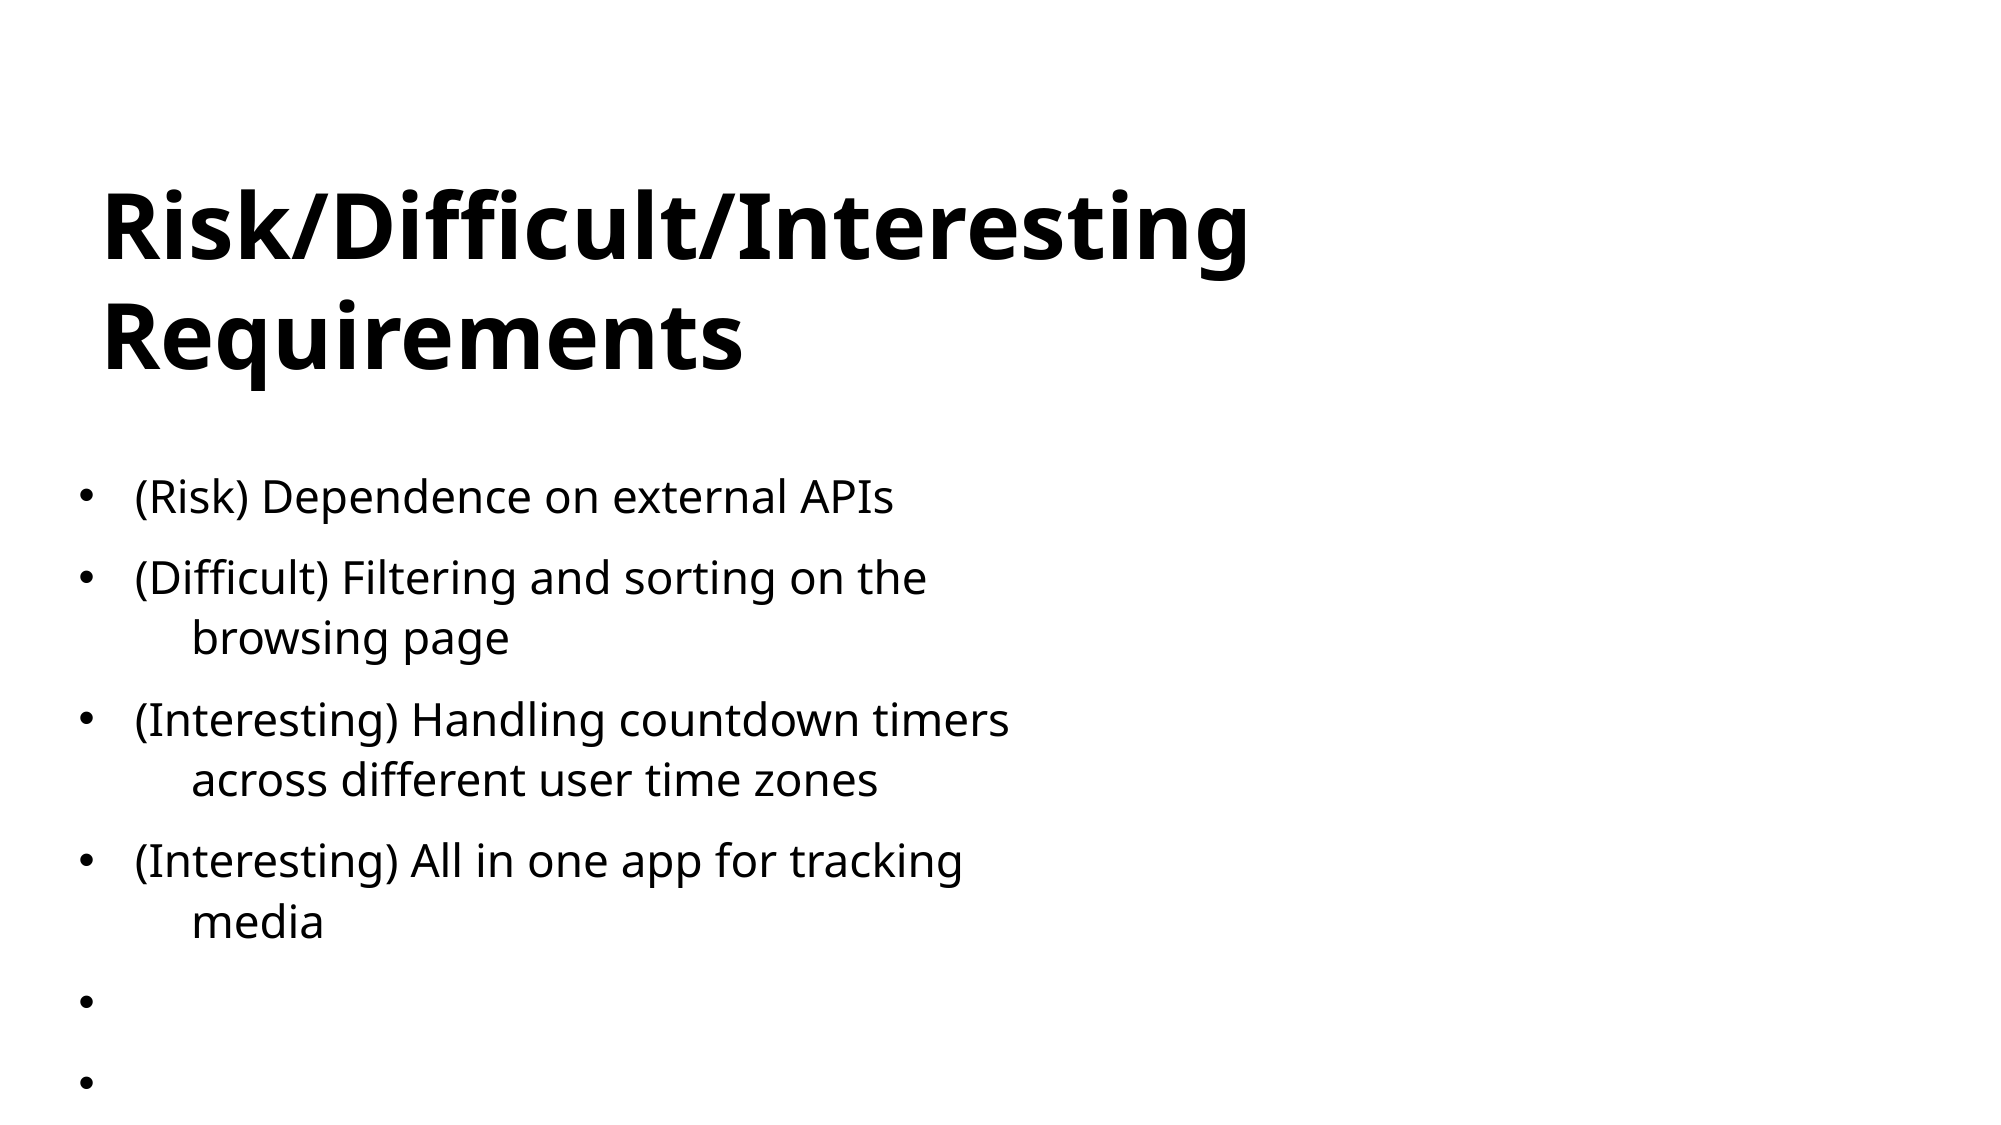

# Risk/Difficult/Interesting Requirements
(Risk) Dependence on external APIs
(Difficult) Filtering and sorting on the browsing page
(Interesting) Handling countdown timers across different user time zones
(Interesting) All in one app for tracking media